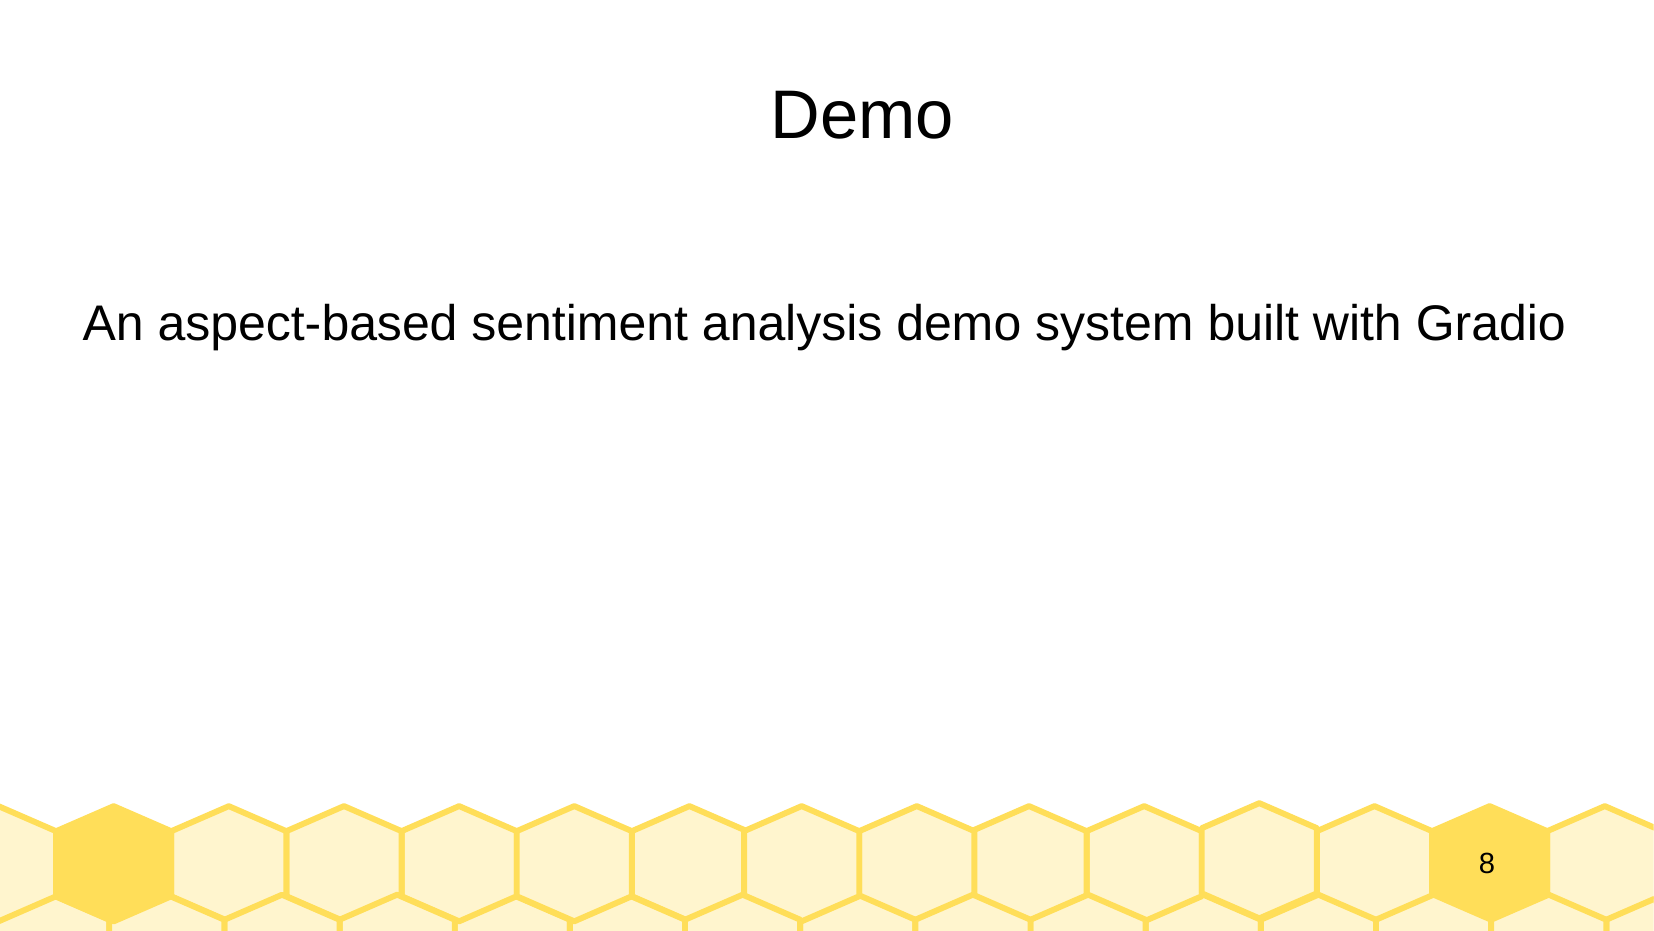

# Demo
An aspect-based sentiment analysis demo system built with Gradio